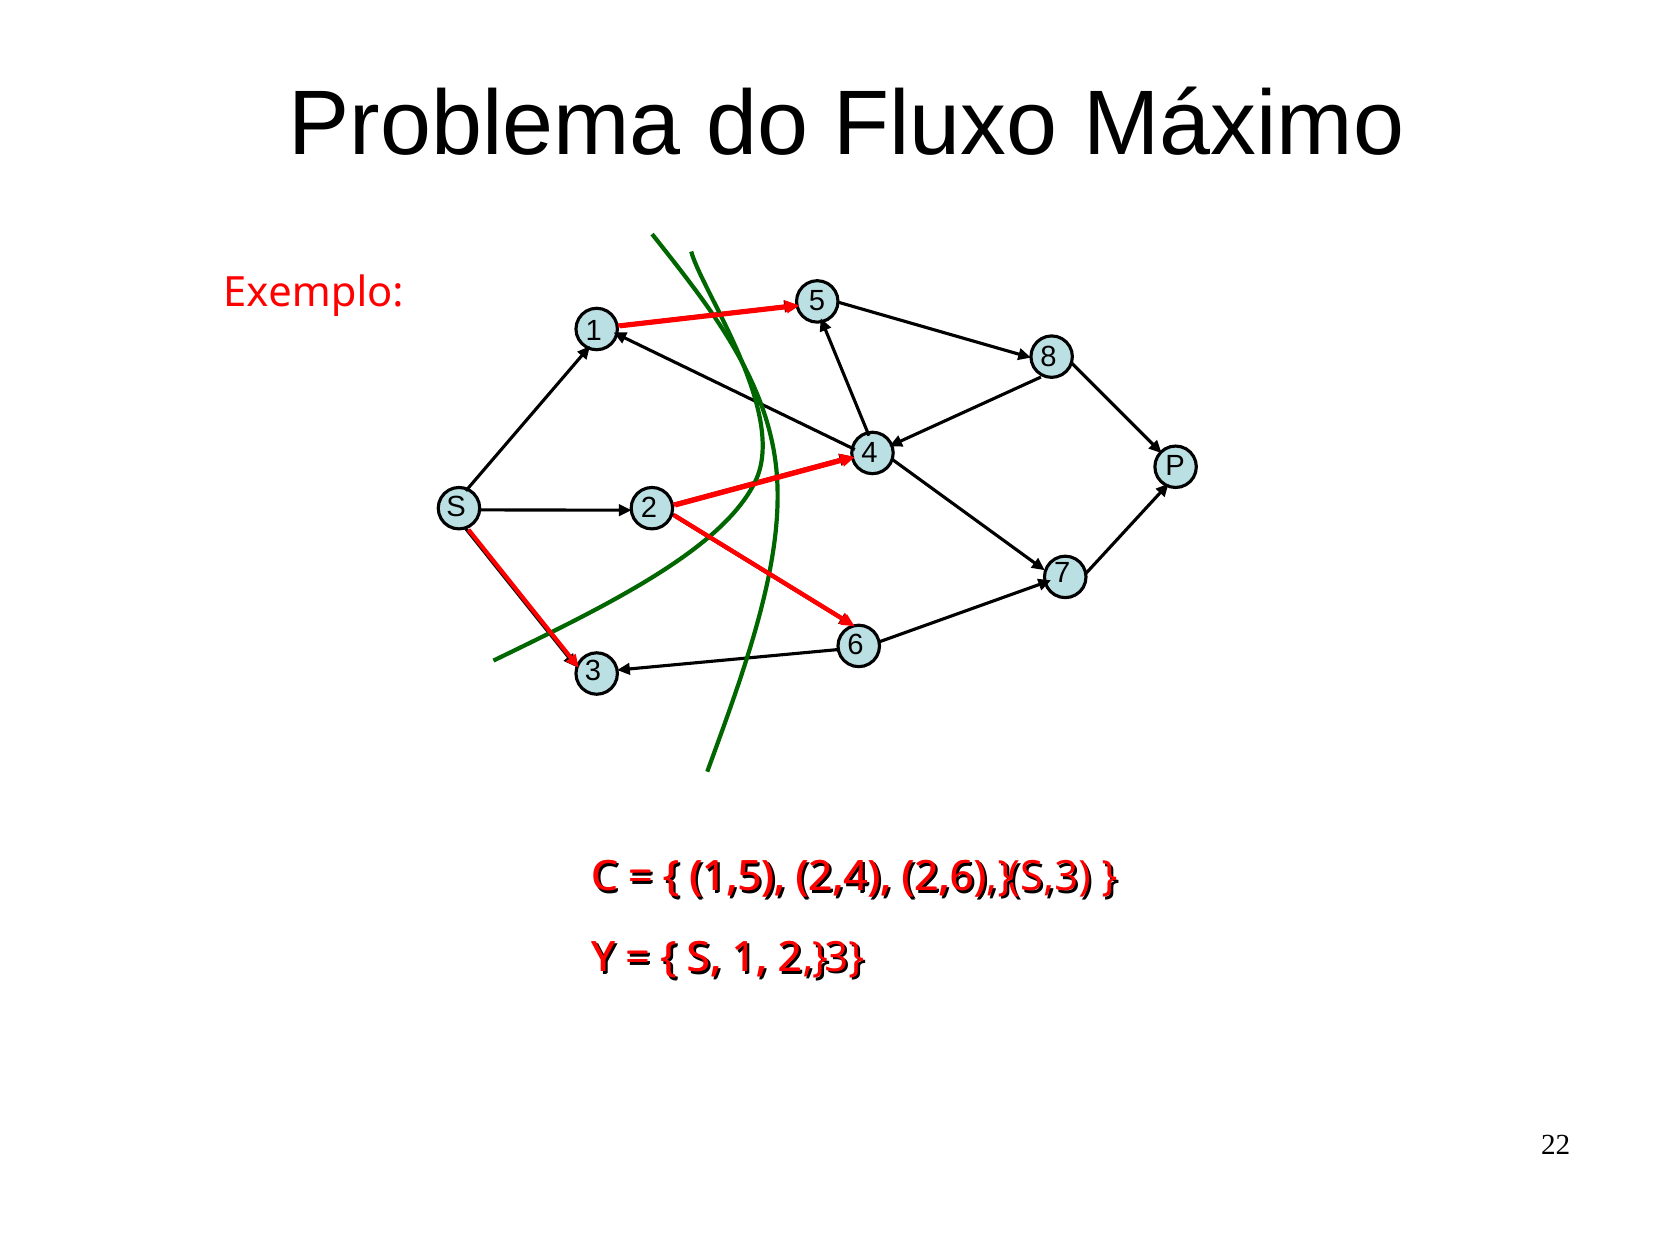

# Problema do Fluxo Máximo
	Exemplo:
5
1
8
4
P
S
2
7
6
3
C = { (1,5), (2,4), (2,6) }
Y = { S, 1, 2, 3}
C = { (1,5), (2,4), (2,6), (S,3) }
Y = { S, 1, 2 }
22